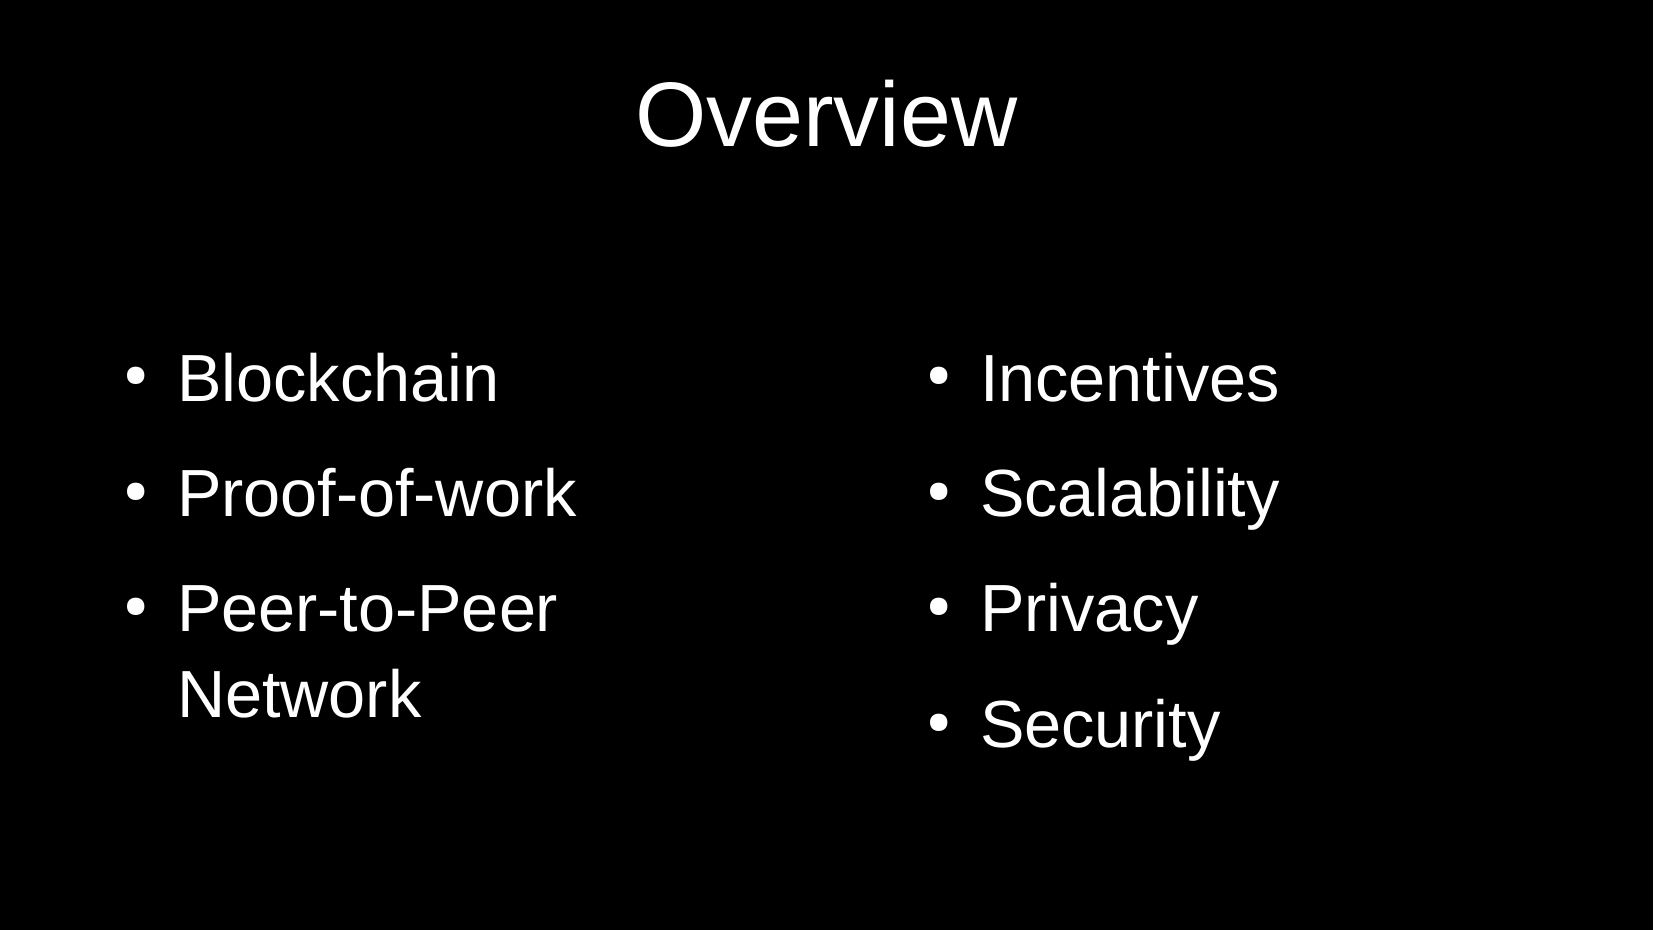

# Overview
Blockchain
Proof-of-work
Peer-to-Peer Network
Incentives
Scalability
Privacy
Security